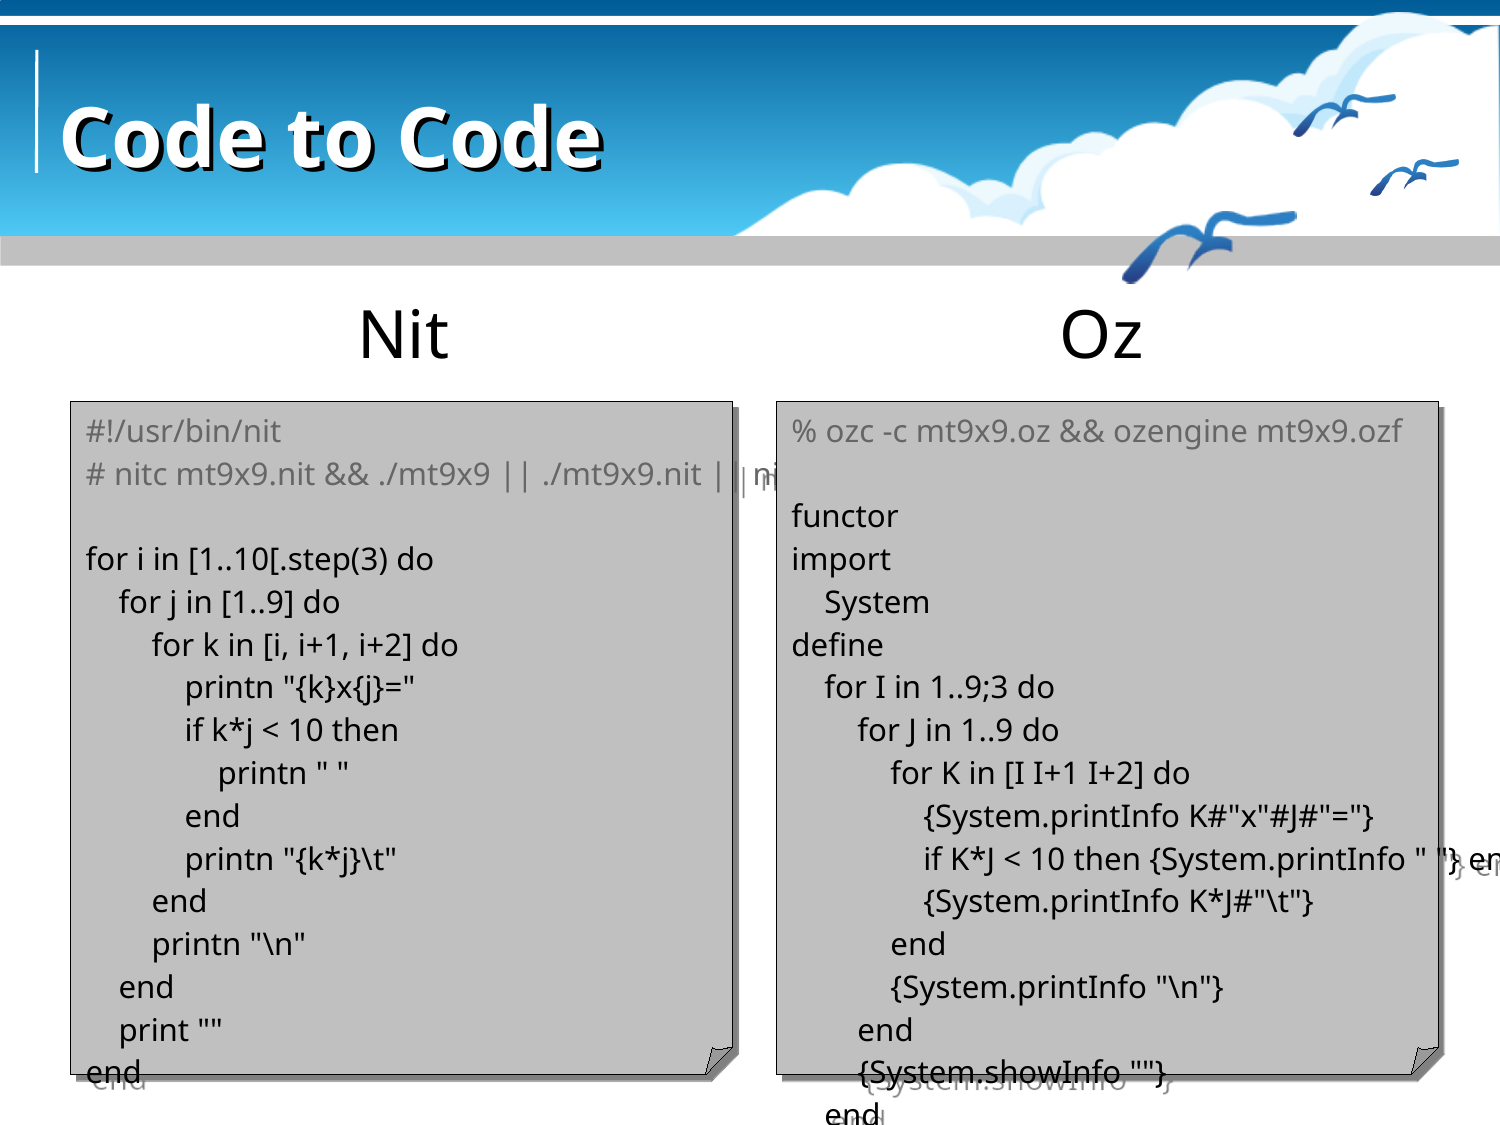

# Code to Code
Oz
Nit
#!/usr/bin/nit
# nitc mt9x9.nit && ./mt9x9 || ./mt9x9.nit || nit mt9x9.nit
for i in [1..10[.step(3) do
 for j in [1..9] do
 for k in [i, i+1, i+2] do
 printn "{k}x{j}="
 if k*j < 10 then
 printn " "
 end
 printn "{k*j}\t"
 end
 printn "\n"
 end
 print ""
end
% ozc -c mt9x9.oz && ozengine mt9x9.ozf
functor
import
 System
define
 for I in 1..9;3 do
 for J in 1..9 do
 for K in [I I+1 I+2] do
 {System.printInfo K#"x"#J#"="}
 if K*J < 10 then {System.printInfo " "} end
 {System.printInfo K*J#"\t"}
 end
 {System.printInfo "\n"}
 end
 {System.showInfo ""}
 end
end